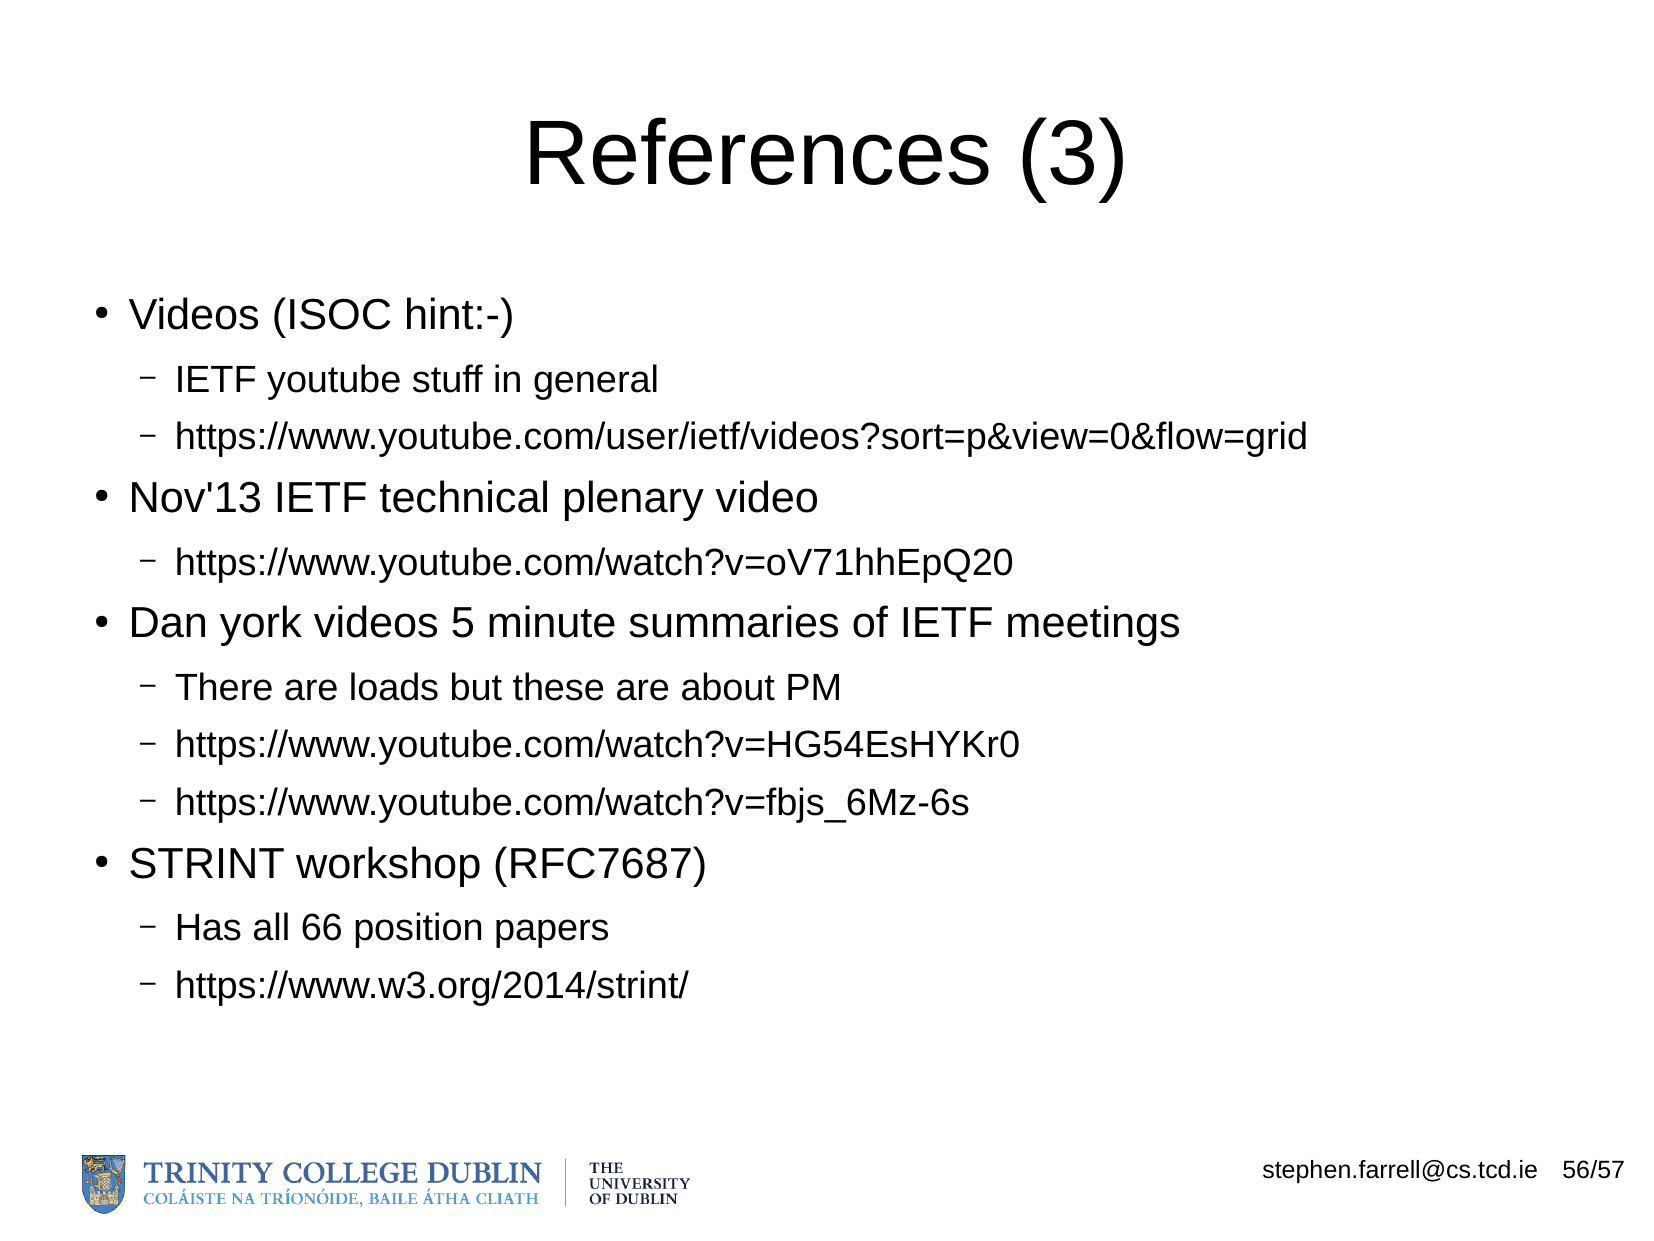

# References (3)
Videos (ISOC hint:-)
IETF youtube stuff in general
https://www.youtube.com/user/ietf/videos?sort=p&view=0&flow=grid
Nov'13 IETF technical plenary video
https://www.youtube.com/watch?v=oV71hhEpQ20
Dan york videos 5 minute summaries of IETF meetings
There are loads but these are about PM
https://www.youtube.com/watch?v=HG54EsHYKr0
https://www.youtube.com/watch?v=fbjs_6Mz-6s
STRINT workshop (RFC7687)
Has all 66 position papers
https://www.w3.org/2014/strint/